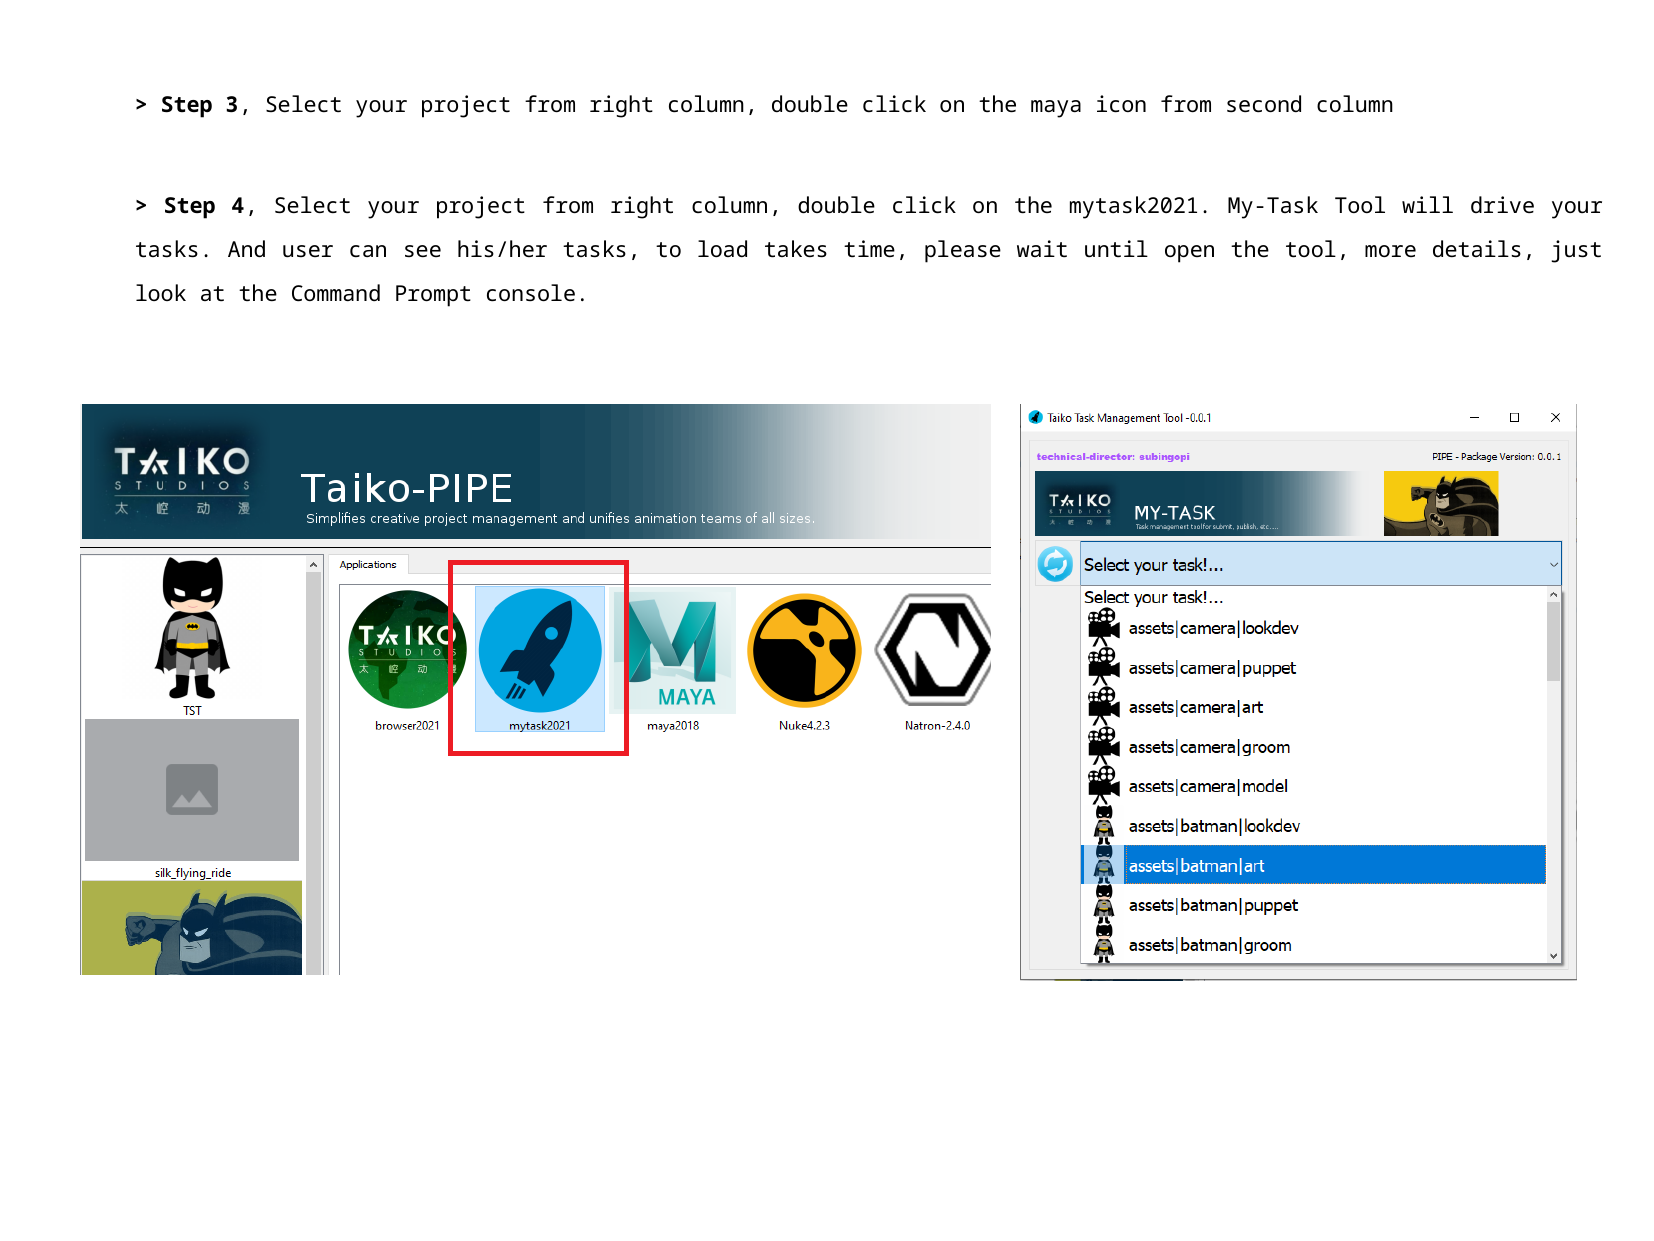

> Step 3, Select your project from right column, double click on the maya icon from second column
> Step 4, Select your project from right column, double click on the mytask2021. My-Task Tool will drive your tasks. And user can see his/her tasks, to load takes time, please wait until open the tool, more details, just look at the Command Prompt console.